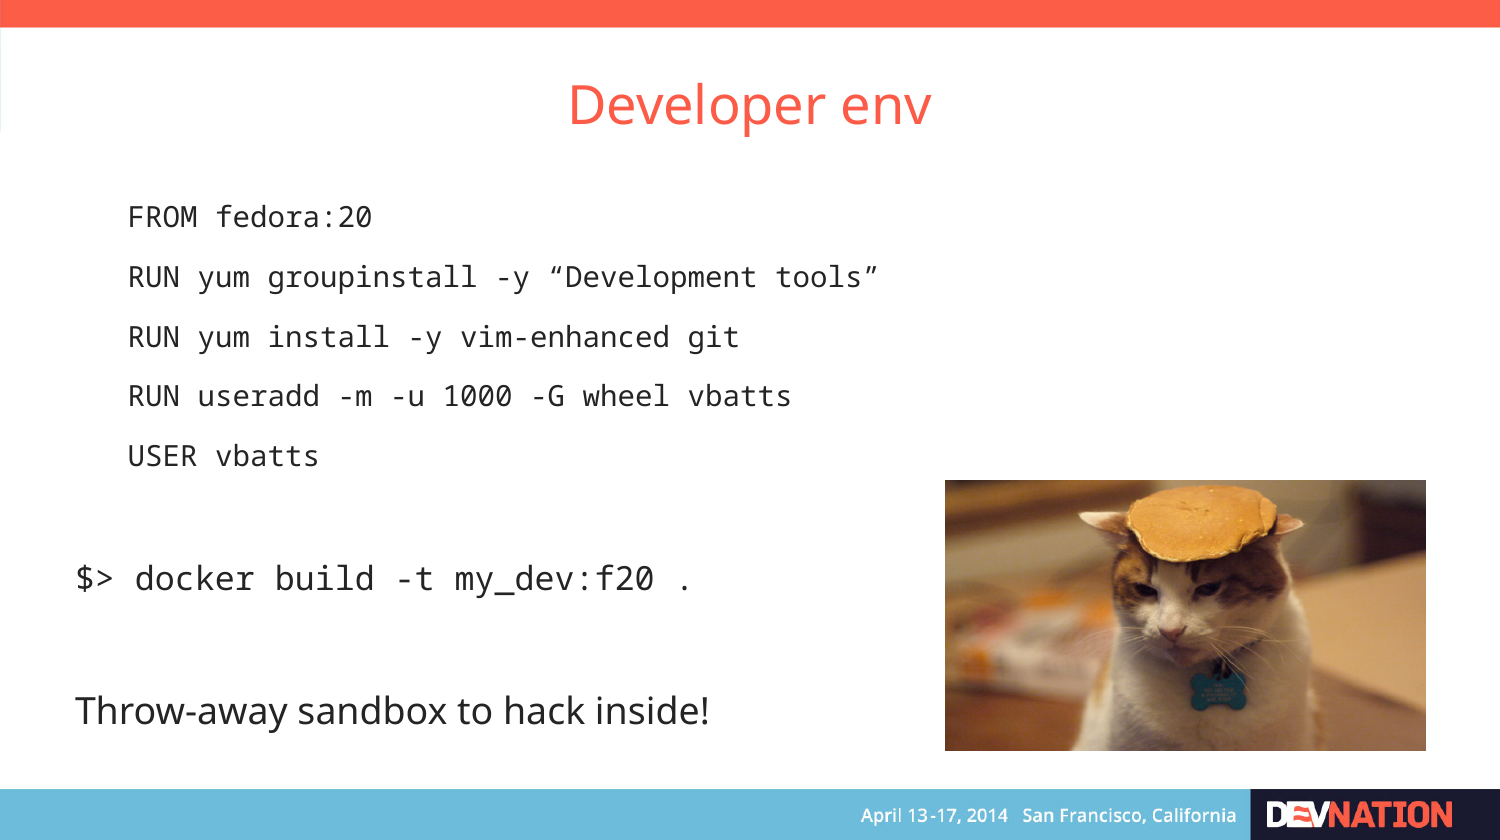

# Developer env
 FROM fedora:20
 RUN yum groupinstall -y “Development tools”
 RUN yum install -y vim-enhanced git
 RUN useradd -m -u 1000 -G wheel vbatts
 USER vbatts
$> docker build -t my_dev:f20 .
Throw-away sandbox to hack inside!